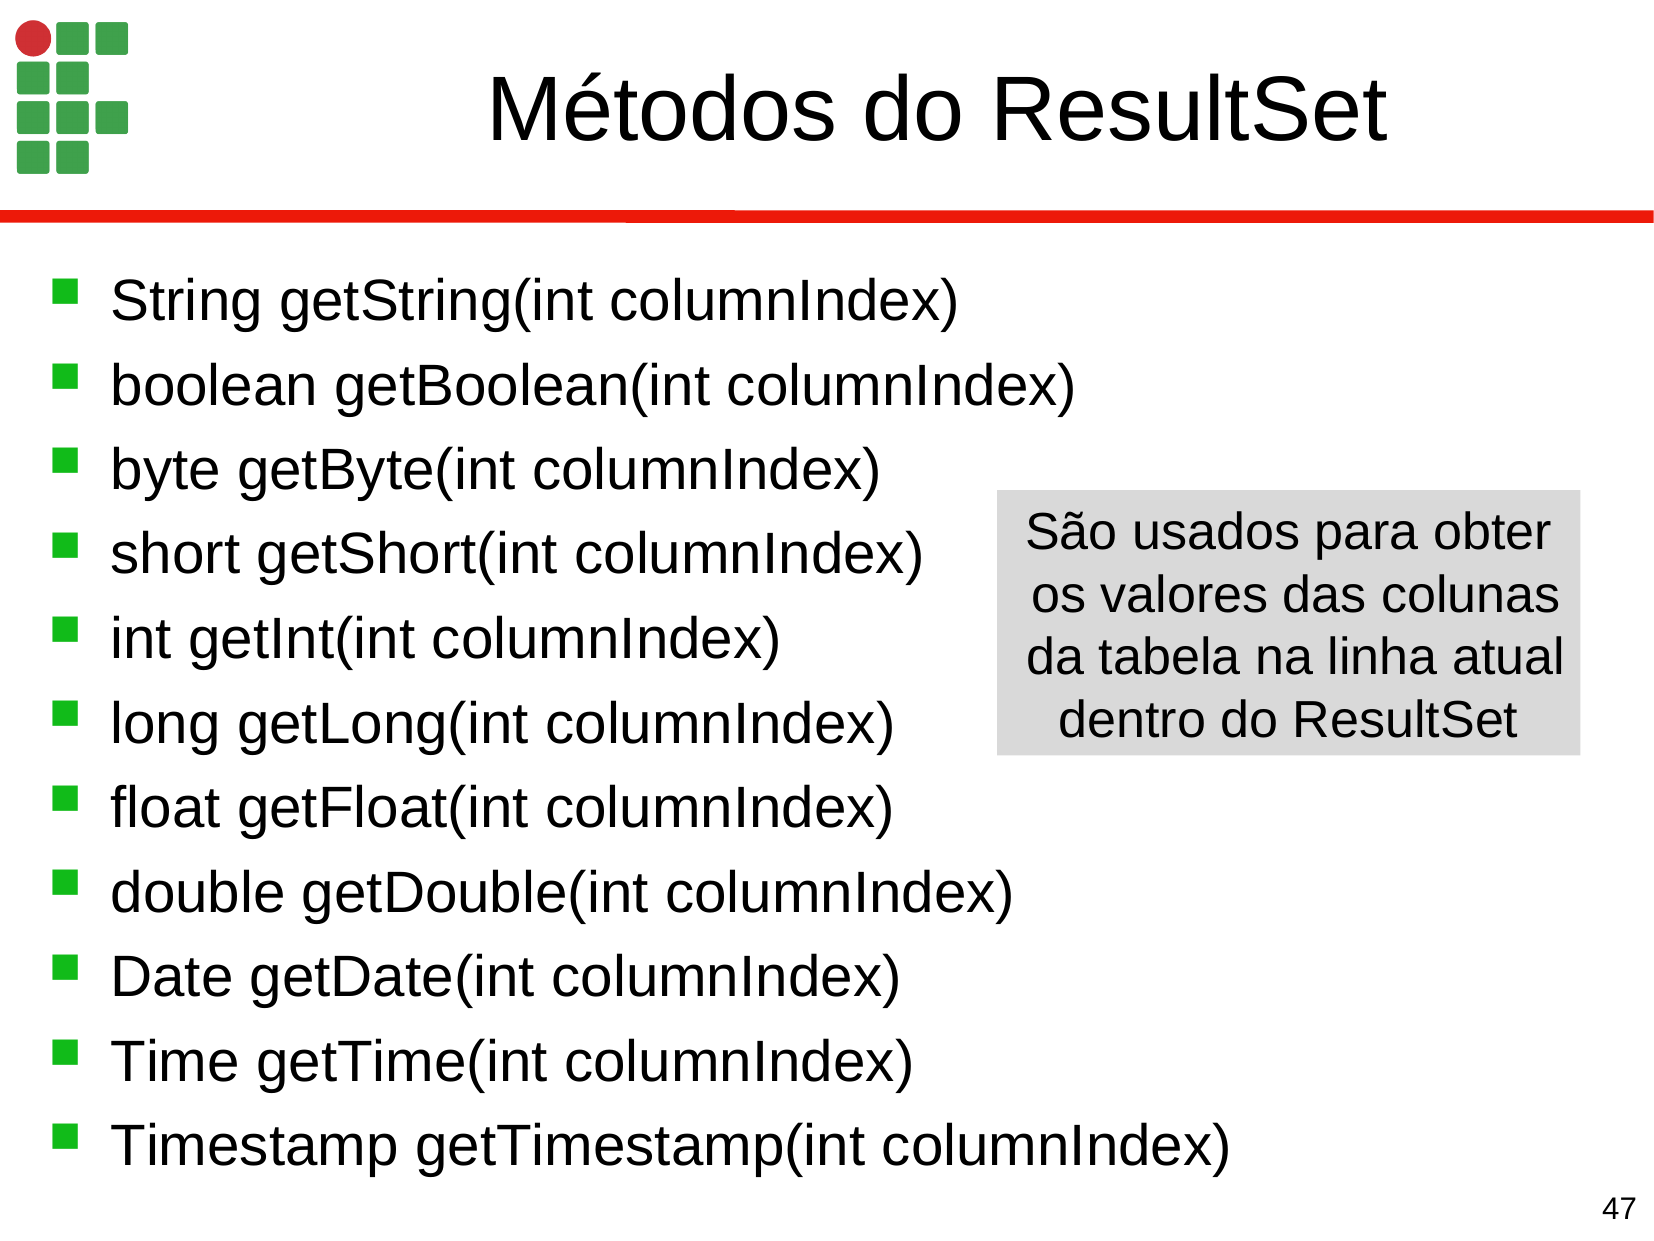

Métodos do ResultSet
String getString(int columnIndex)
boolean getBoolean(int columnIndex)
byte getByte(int columnIndex)
short getShort(int columnIndex)
int getInt(int columnIndex)
long getLong(int columnIndex)
float getFloat(int columnIndex)
double getDouble(int columnIndex)
Date getDate(int columnIndex)
Time getTime(int columnIndex)
Timestamp getTimestamp(int columnIndex)
São usados para obter
 os valores das colunas
 da tabela na linha atual
dentro do ResultSet